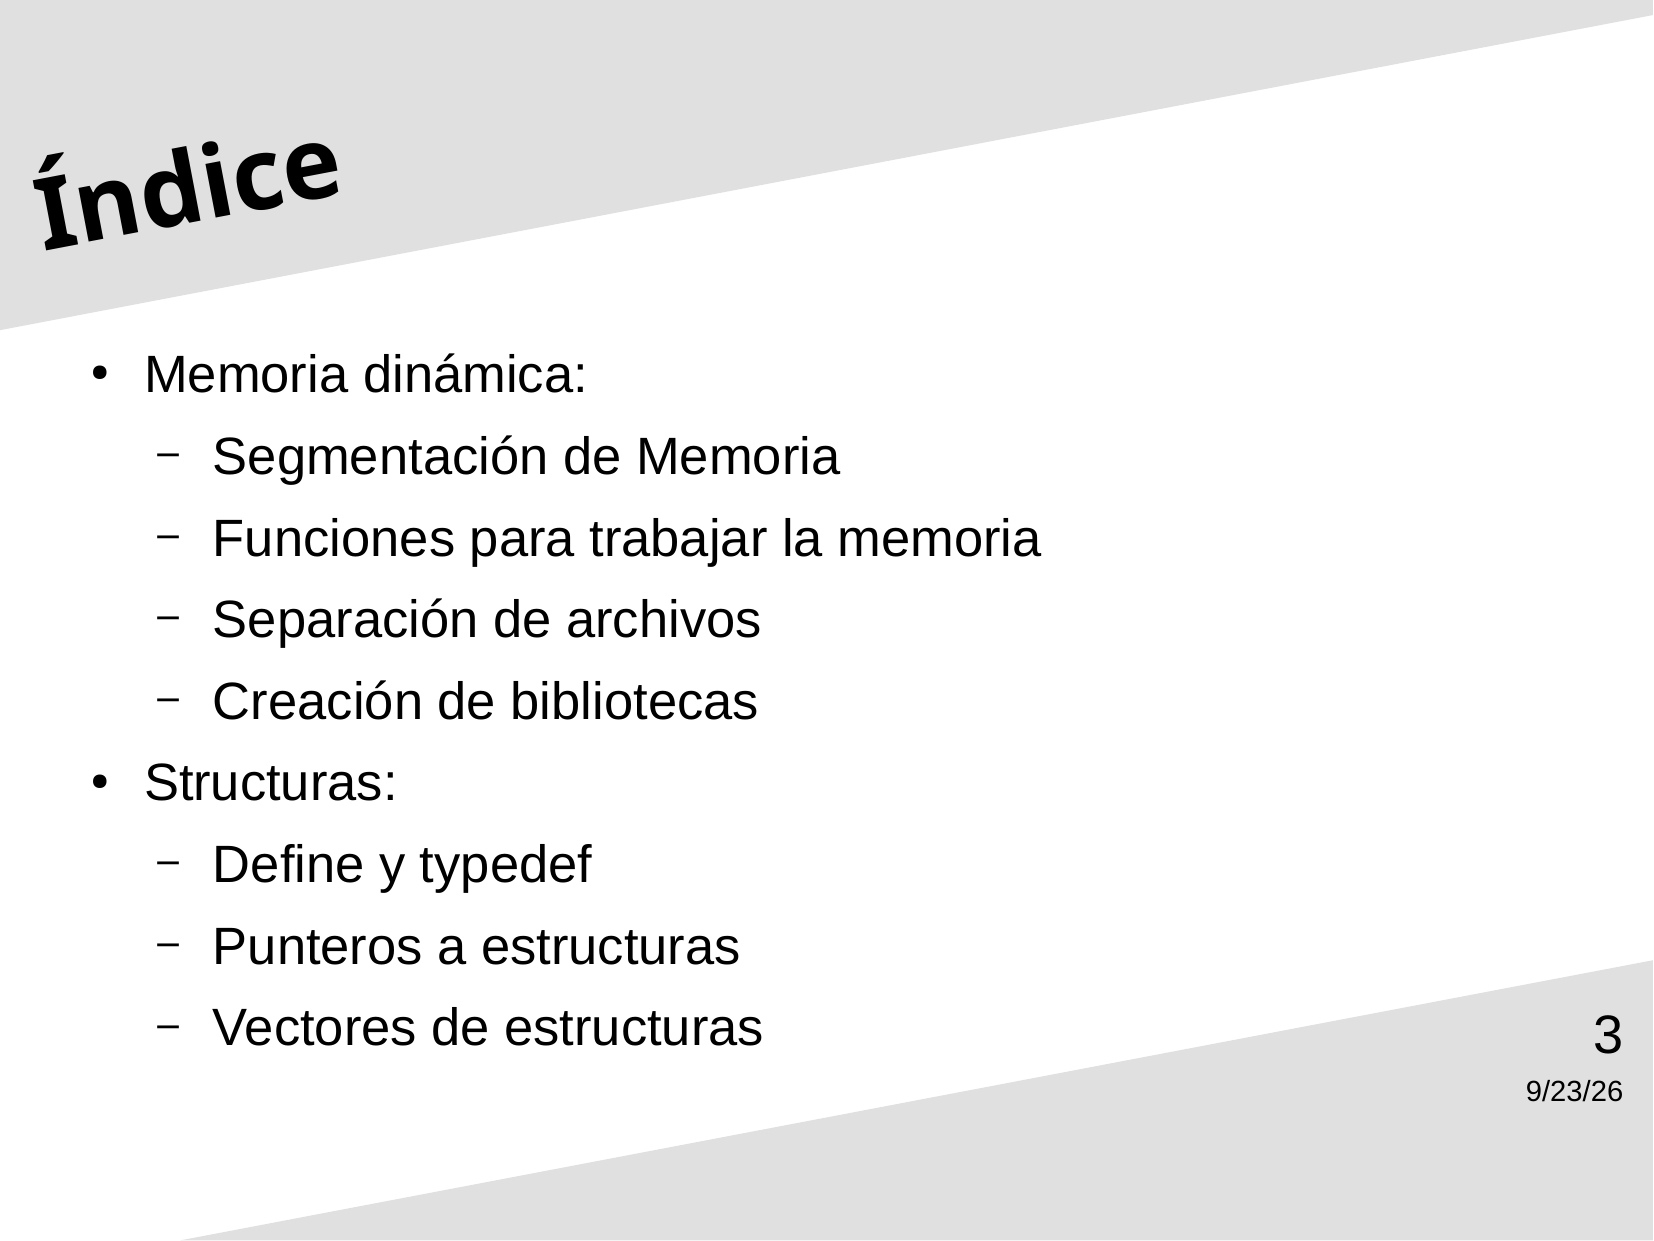

# Índice
Memoria dinámica:
Segmentación de Memoria
Funciones para trabajar la memoria
Separación de archivos
Creación de bibliotecas
Structuras:
Define y typedef
Punteros a estructuras
Vectores de estructuras
3